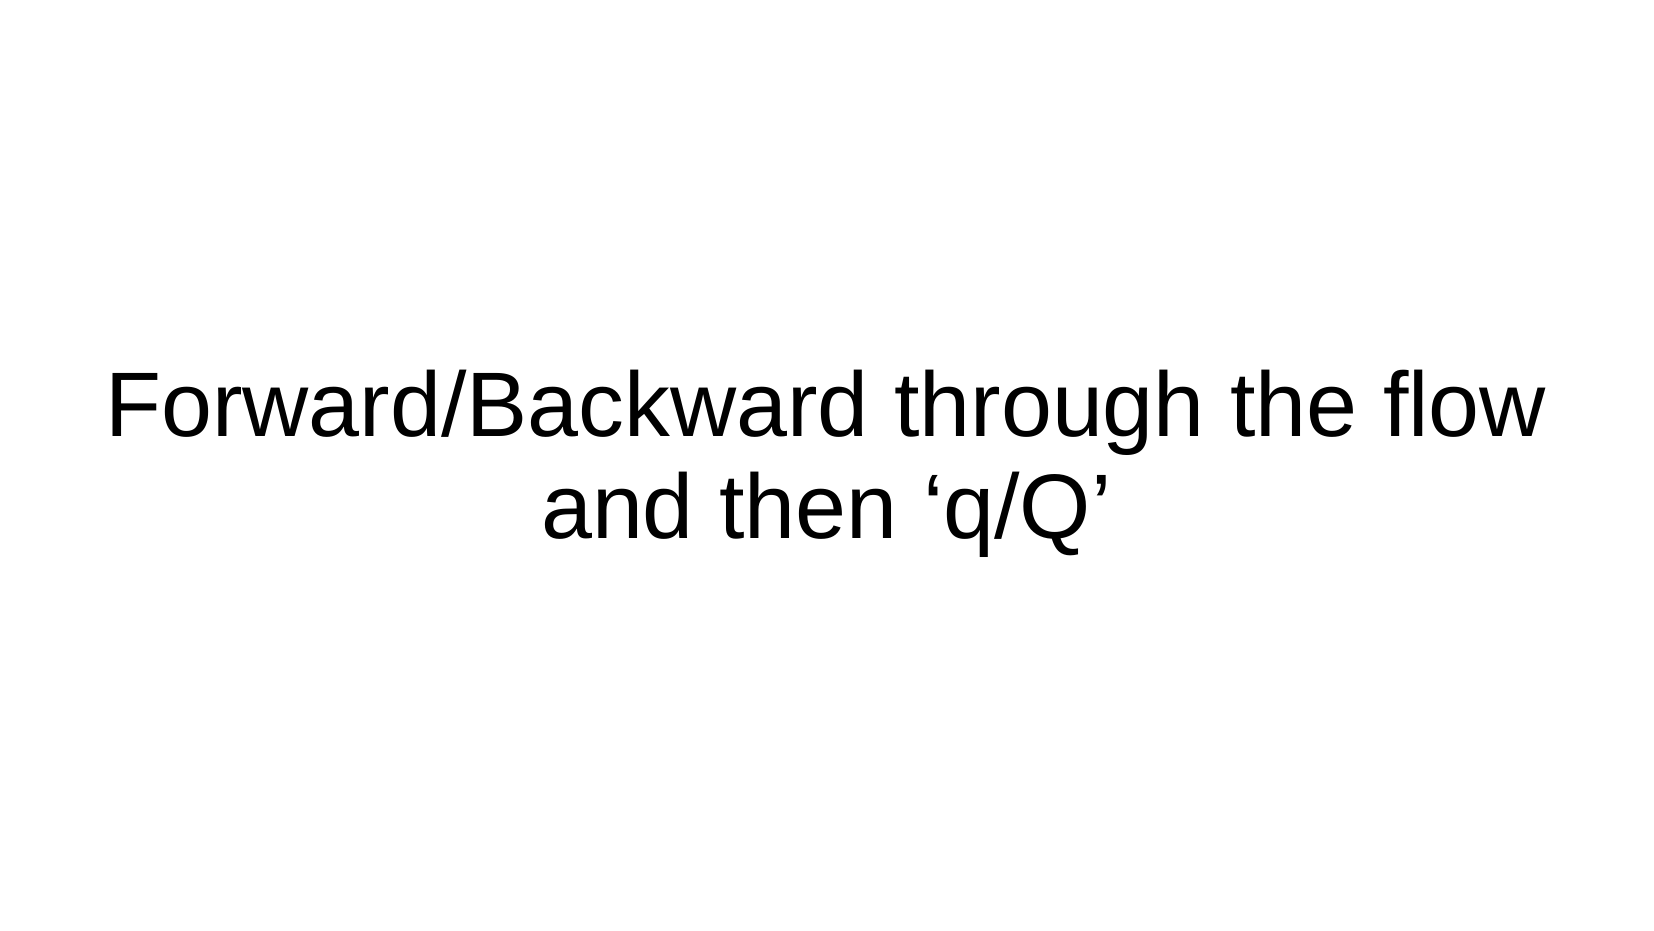

# Forward/Backward through the flow and then ‘q/Q’